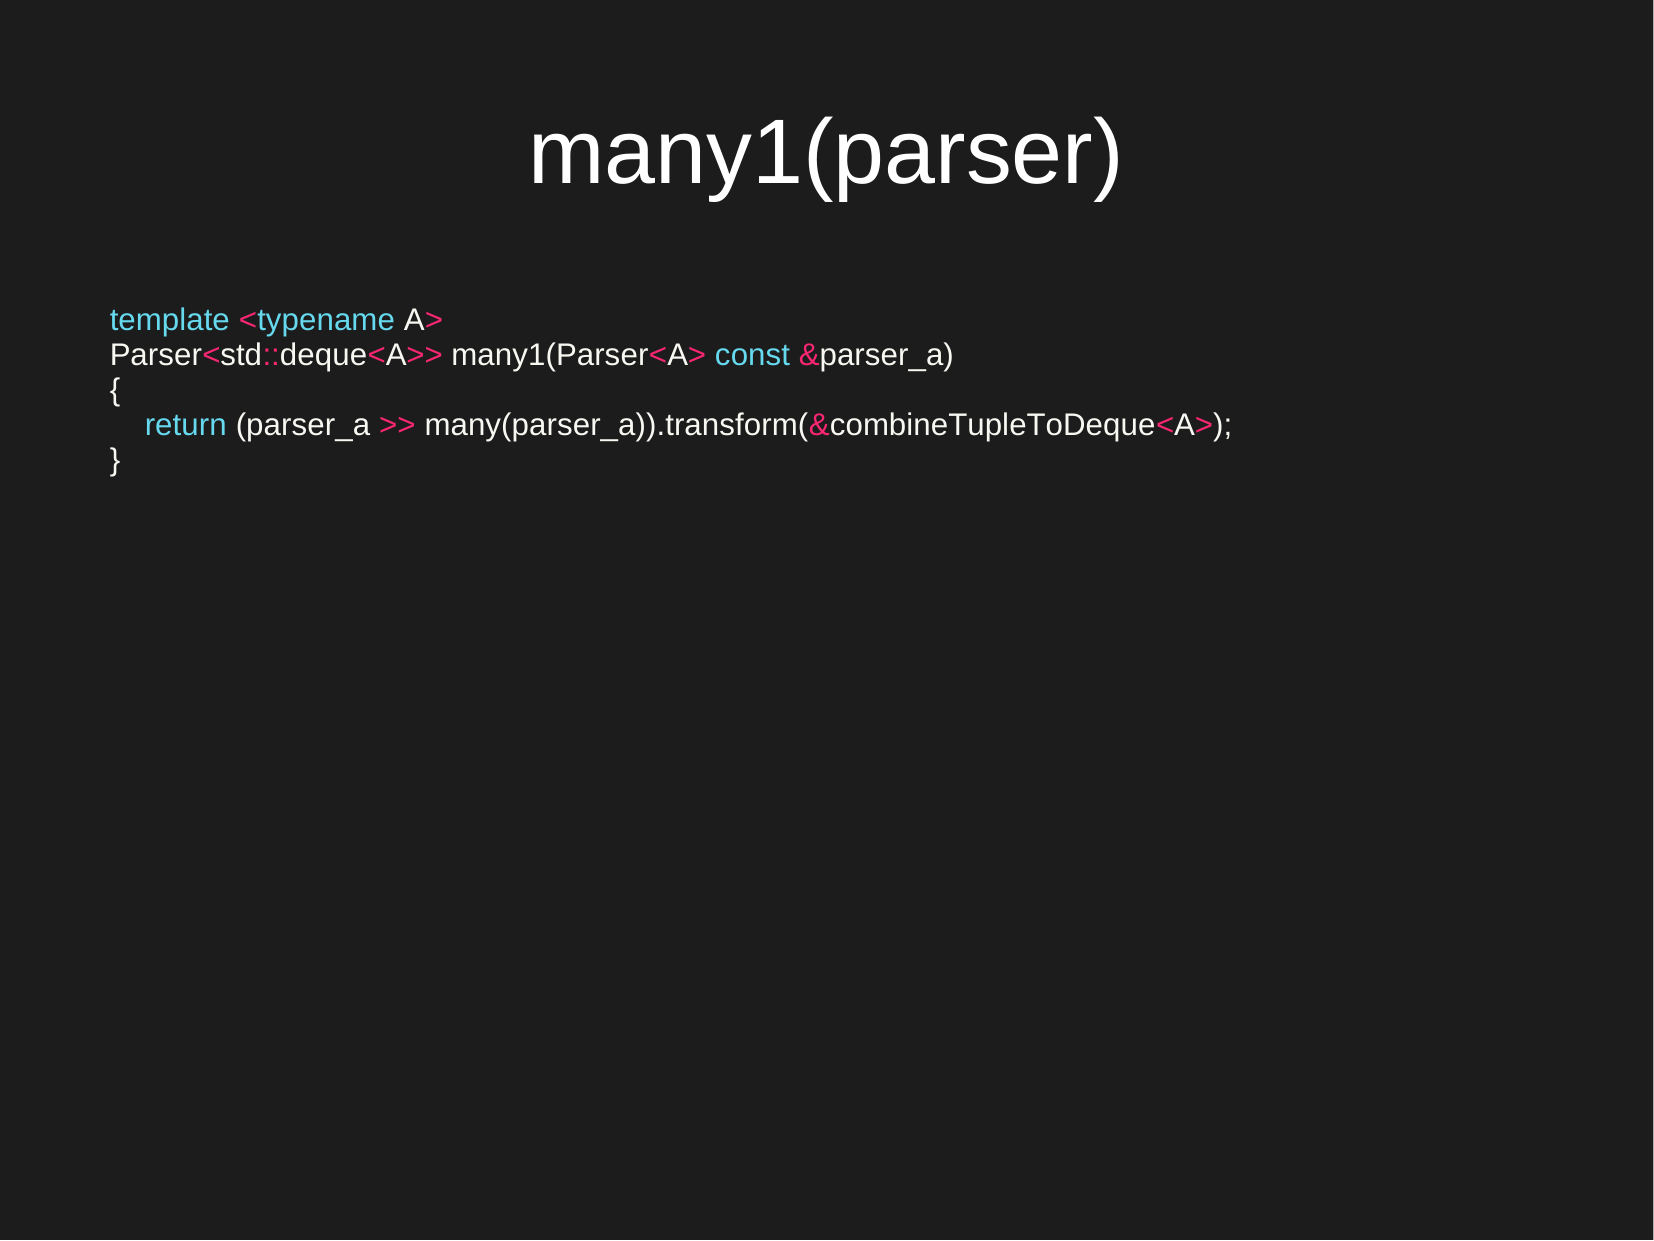

# many1(parser)
 template <typename A>
 Parser<std::deque<A>> many1(Parser<A> const &parser_a)
 {
 return (parser_a >> many(parser_a)).transform(&combineTupleToDeque<A>);
 }